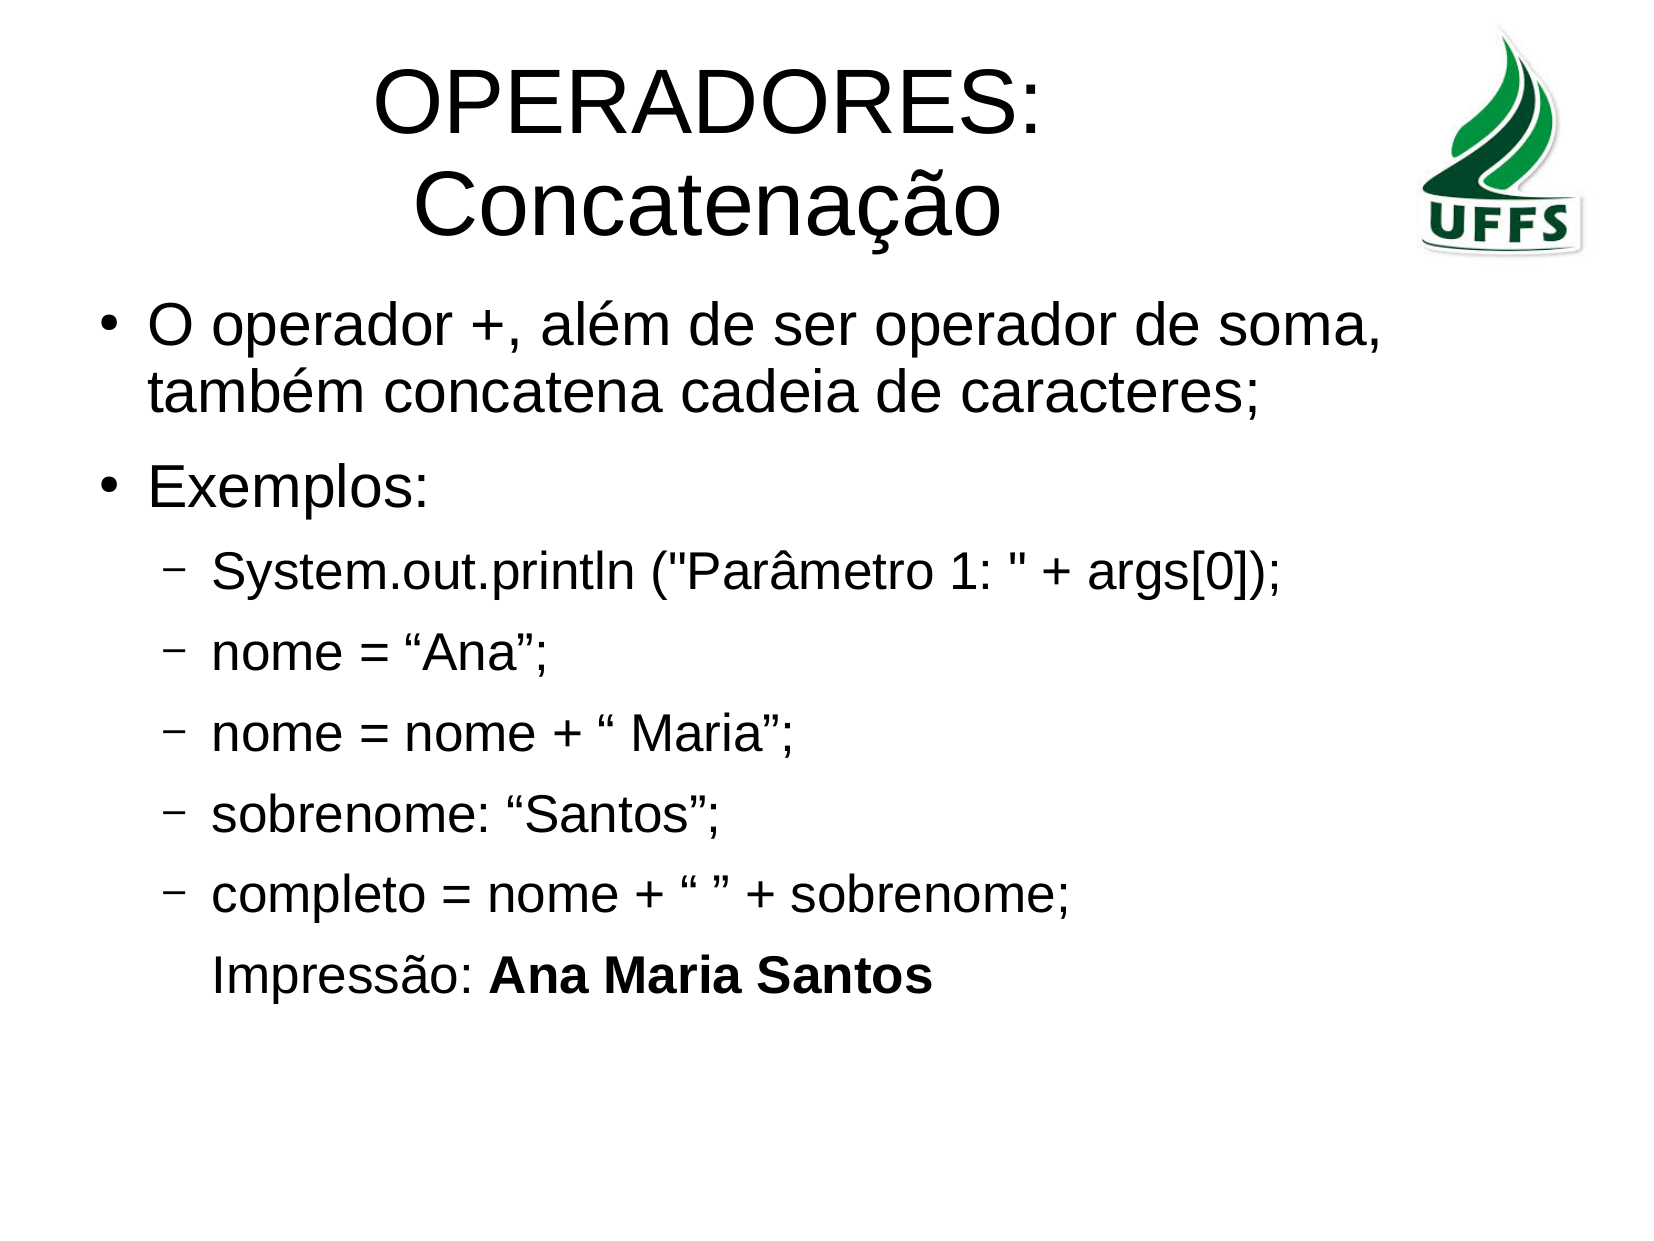

# OPERADORES: Concatenação
O operador +, além de ser operador de soma, também concatena cadeia de caracteres;
Exemplos:
System.out.println ("Parâmetro 1: " + args[0]);
nome = “Ana”;
nome = nome + “ Maria”;
sobrenome: “Santos”;
completo = nome + “ ” + sobrenome;
Impressão: Ana Maria Santos